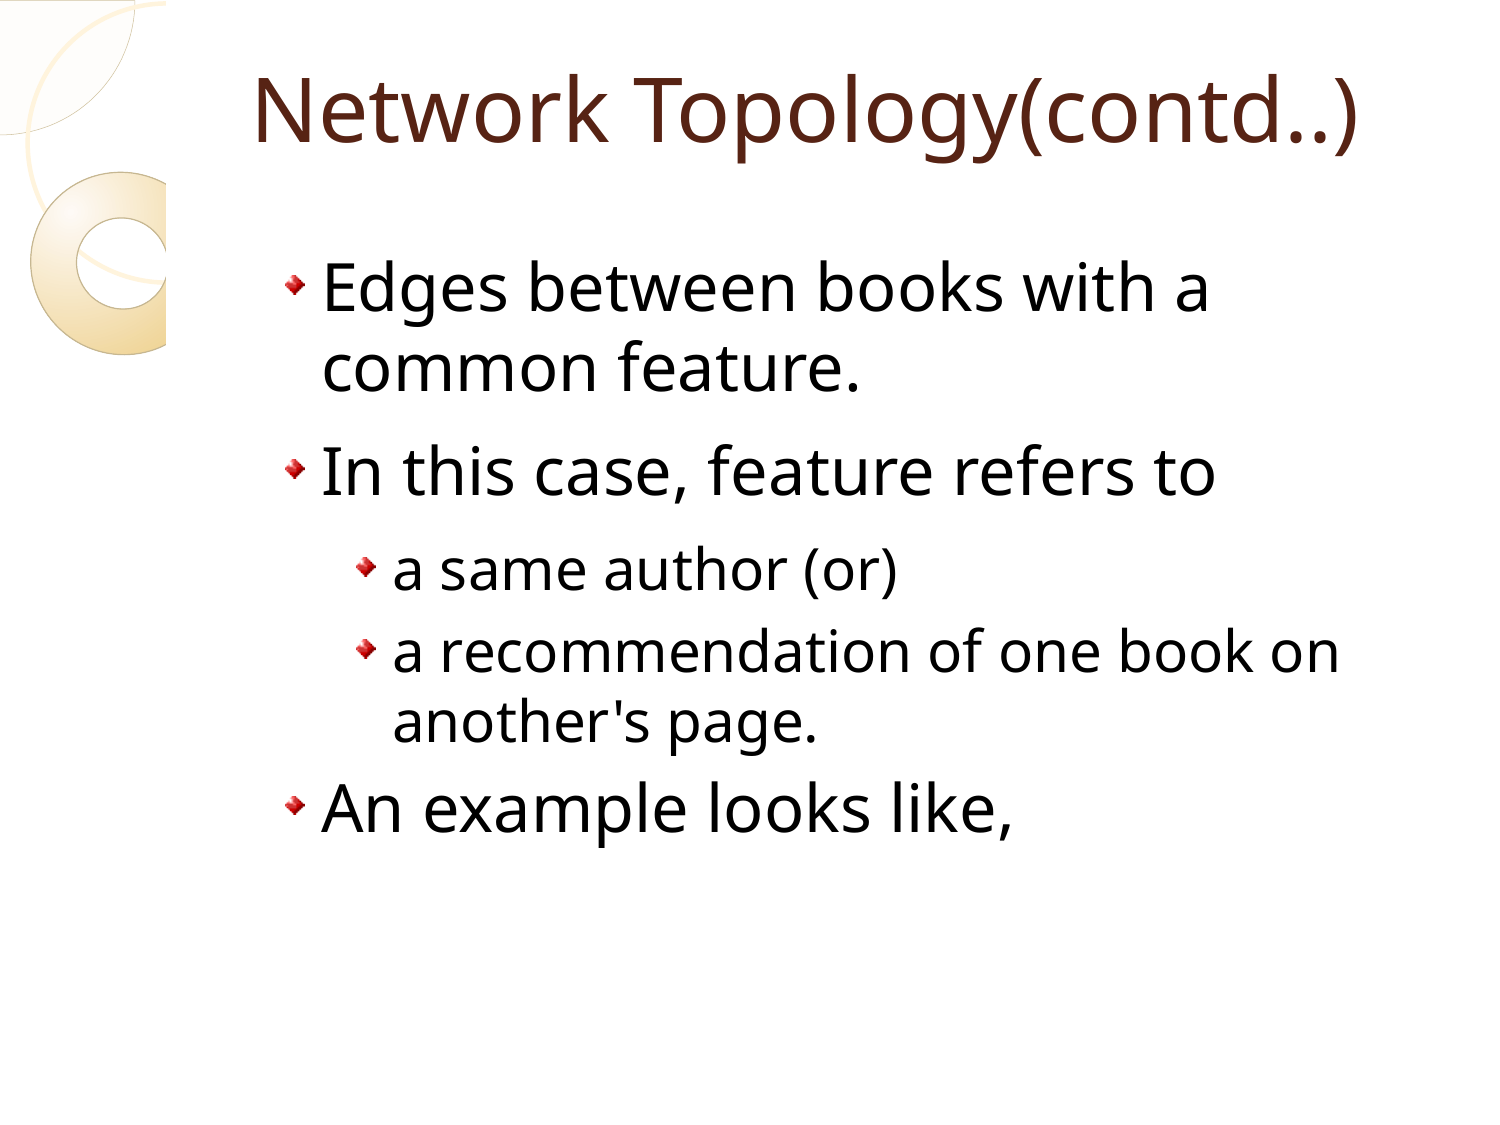

# Network Topology(contd..)
Edges between books with a common feature.
In this case, feature refers to
a same author (or)
a recommendation of one book on another's page.
An example looks like,